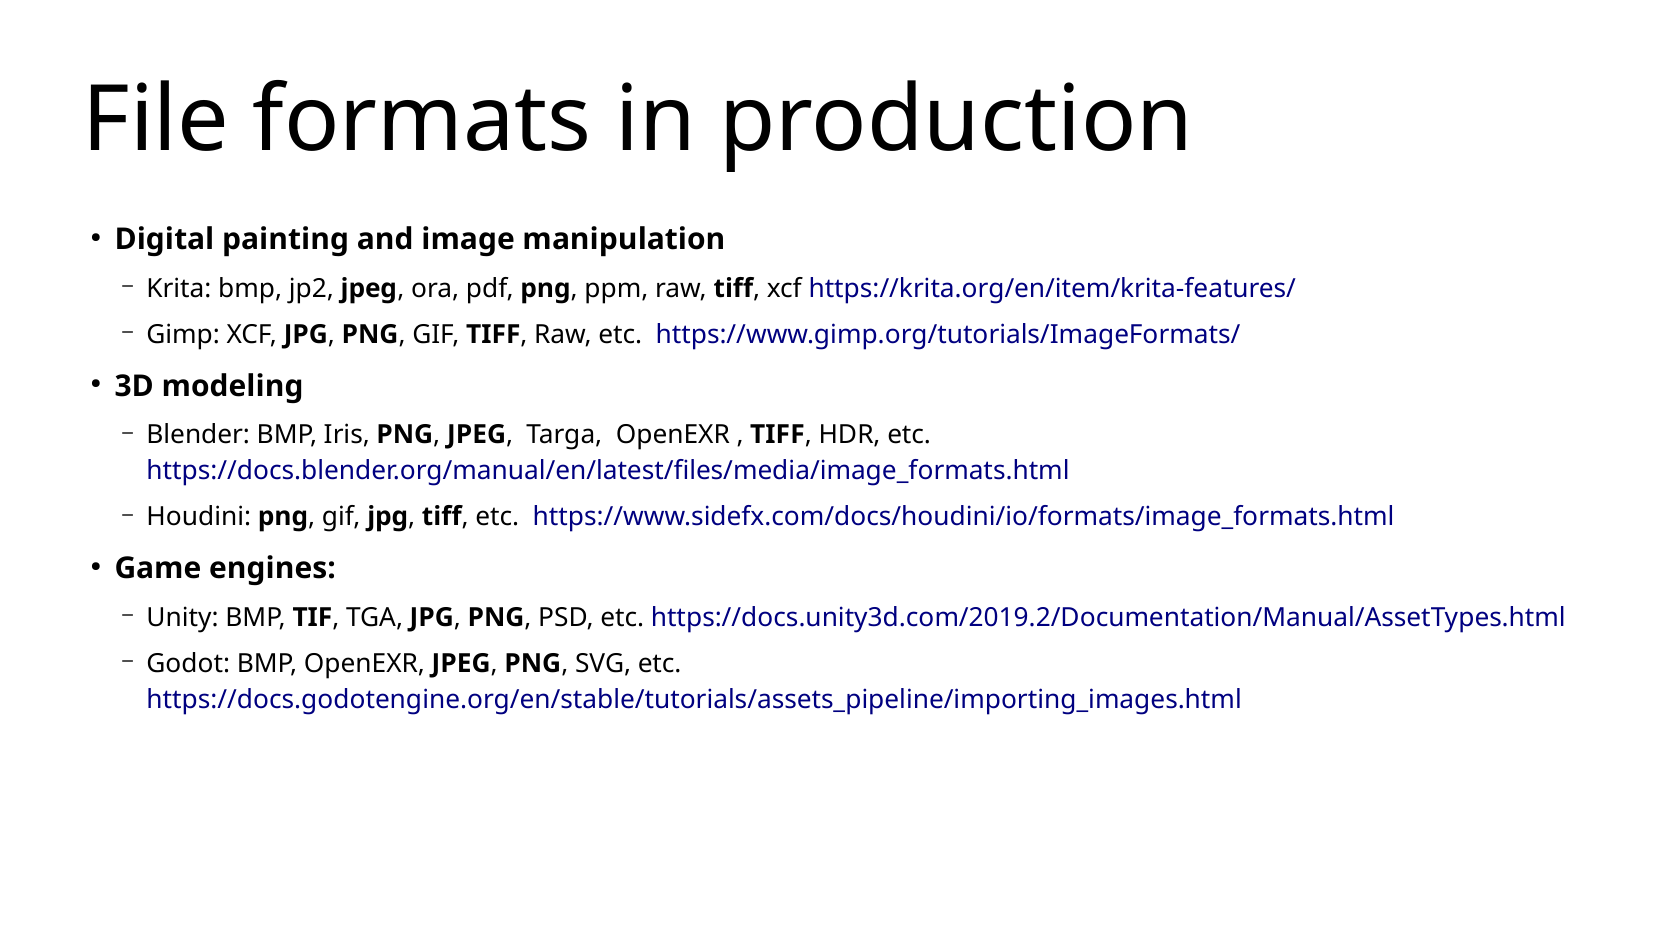

# File formats in production
Digital painting and image manipulation
Krita: bmp, jp2, jpeg, ora, pdf, png, ppm, raw, tiff, xcf https://krita.org/en/item/krita-features/
Gimp: XCF, JPG, PNG, GIF, TIFF, Raw, etc. https://www.gimp.org/tutorials/ImageFormats/
3D modeling
Blender: BMP, Iris, PNG, JPEG, Targa, OpenEXR , TIFF, HDR, etc. https://docs.blender.org/manual/en/latest/files/media/image_formats.html
Houdini: png, gif, jpg, tiff, etc. https://www.sidefx.com/docs/houdini/io/formats/image_formats.html
Game engines:
Unity: BMP, TIF, TGA, JPG, PNG, PSD, etc. https://docs.unity3d.com/2019.2/Documentation/Manual/AssetTypes.html
Godot: BMP, OpenEXR, JPEG, PNG, SVG, etc. https://docs.godotengine.org/en/stable/tutorials/assets_pipeline/importing_images.html